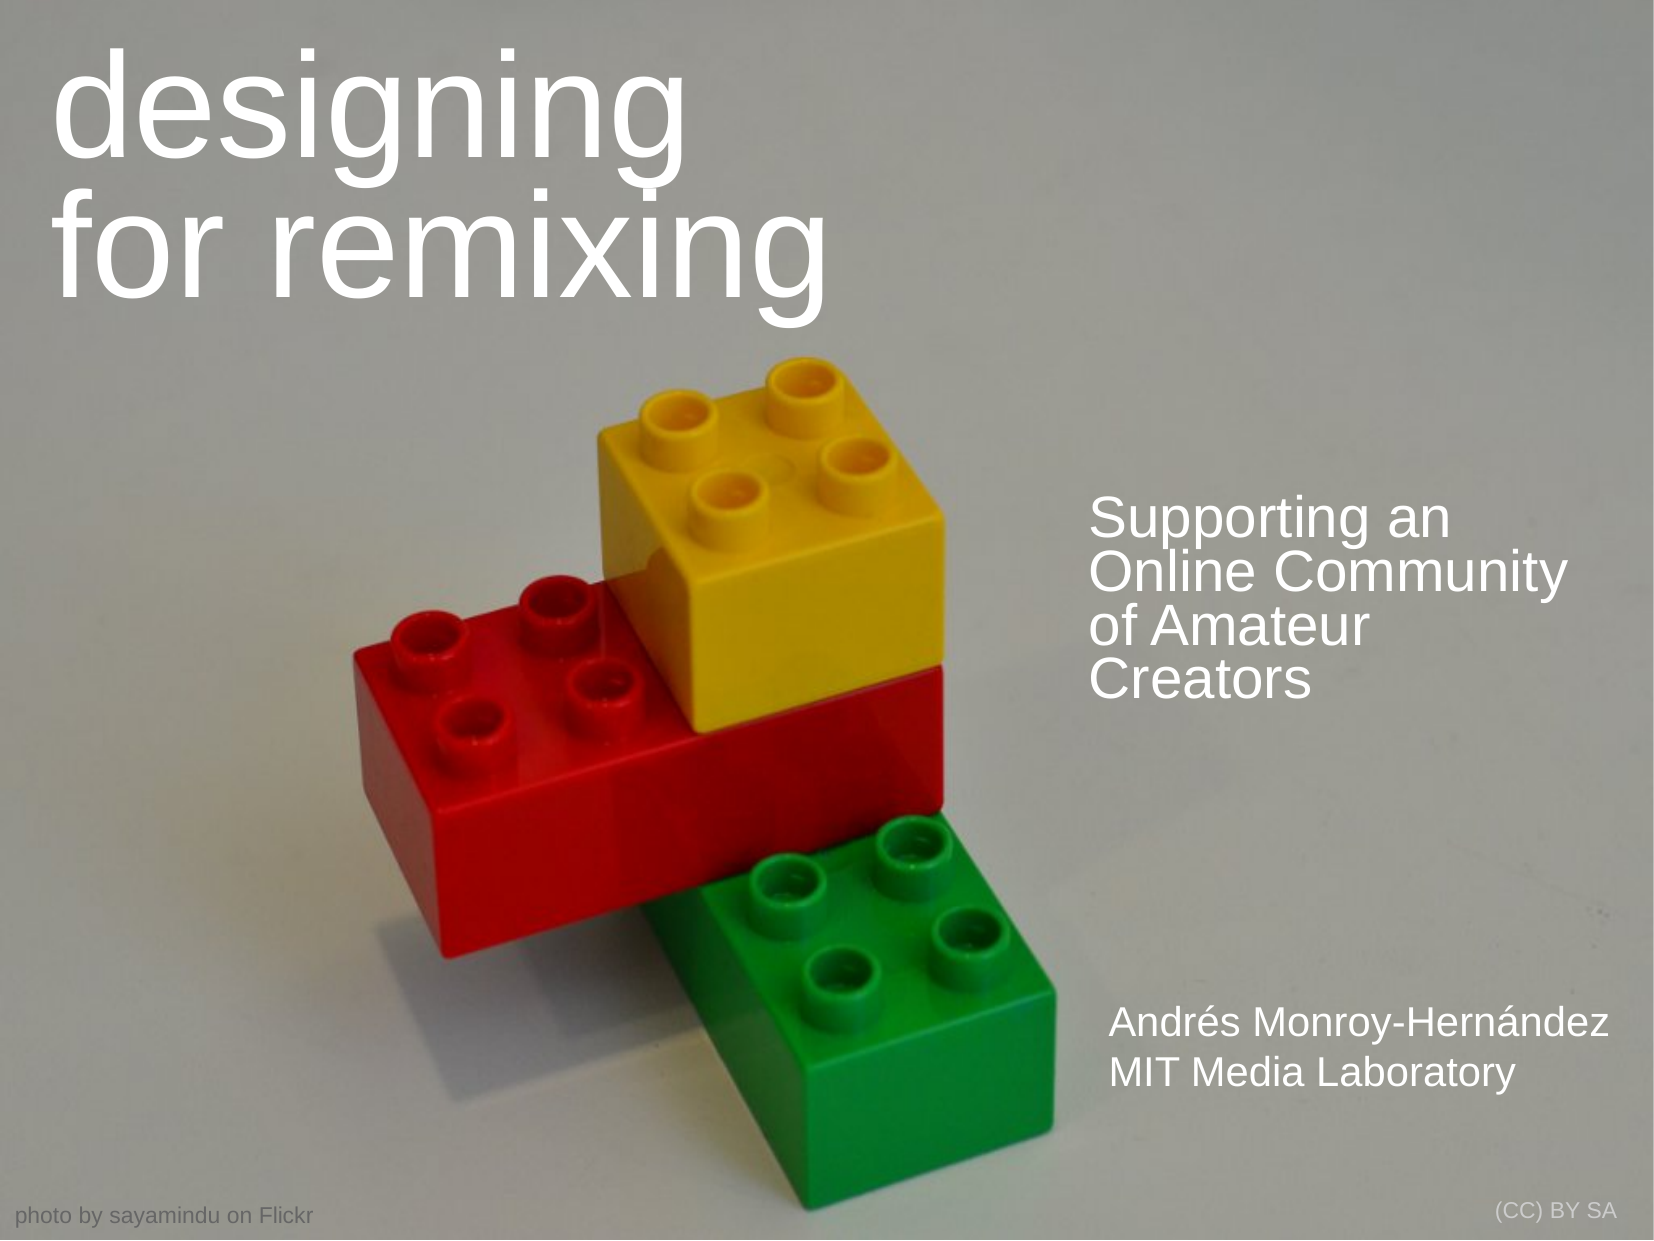

designing
for remixing
Supporting an Online Community of Amateur Creators
Andrés Monroy-Hernández
MIT Media Laboratory
(CC) BY SA
photo by sayamindu on Flickr